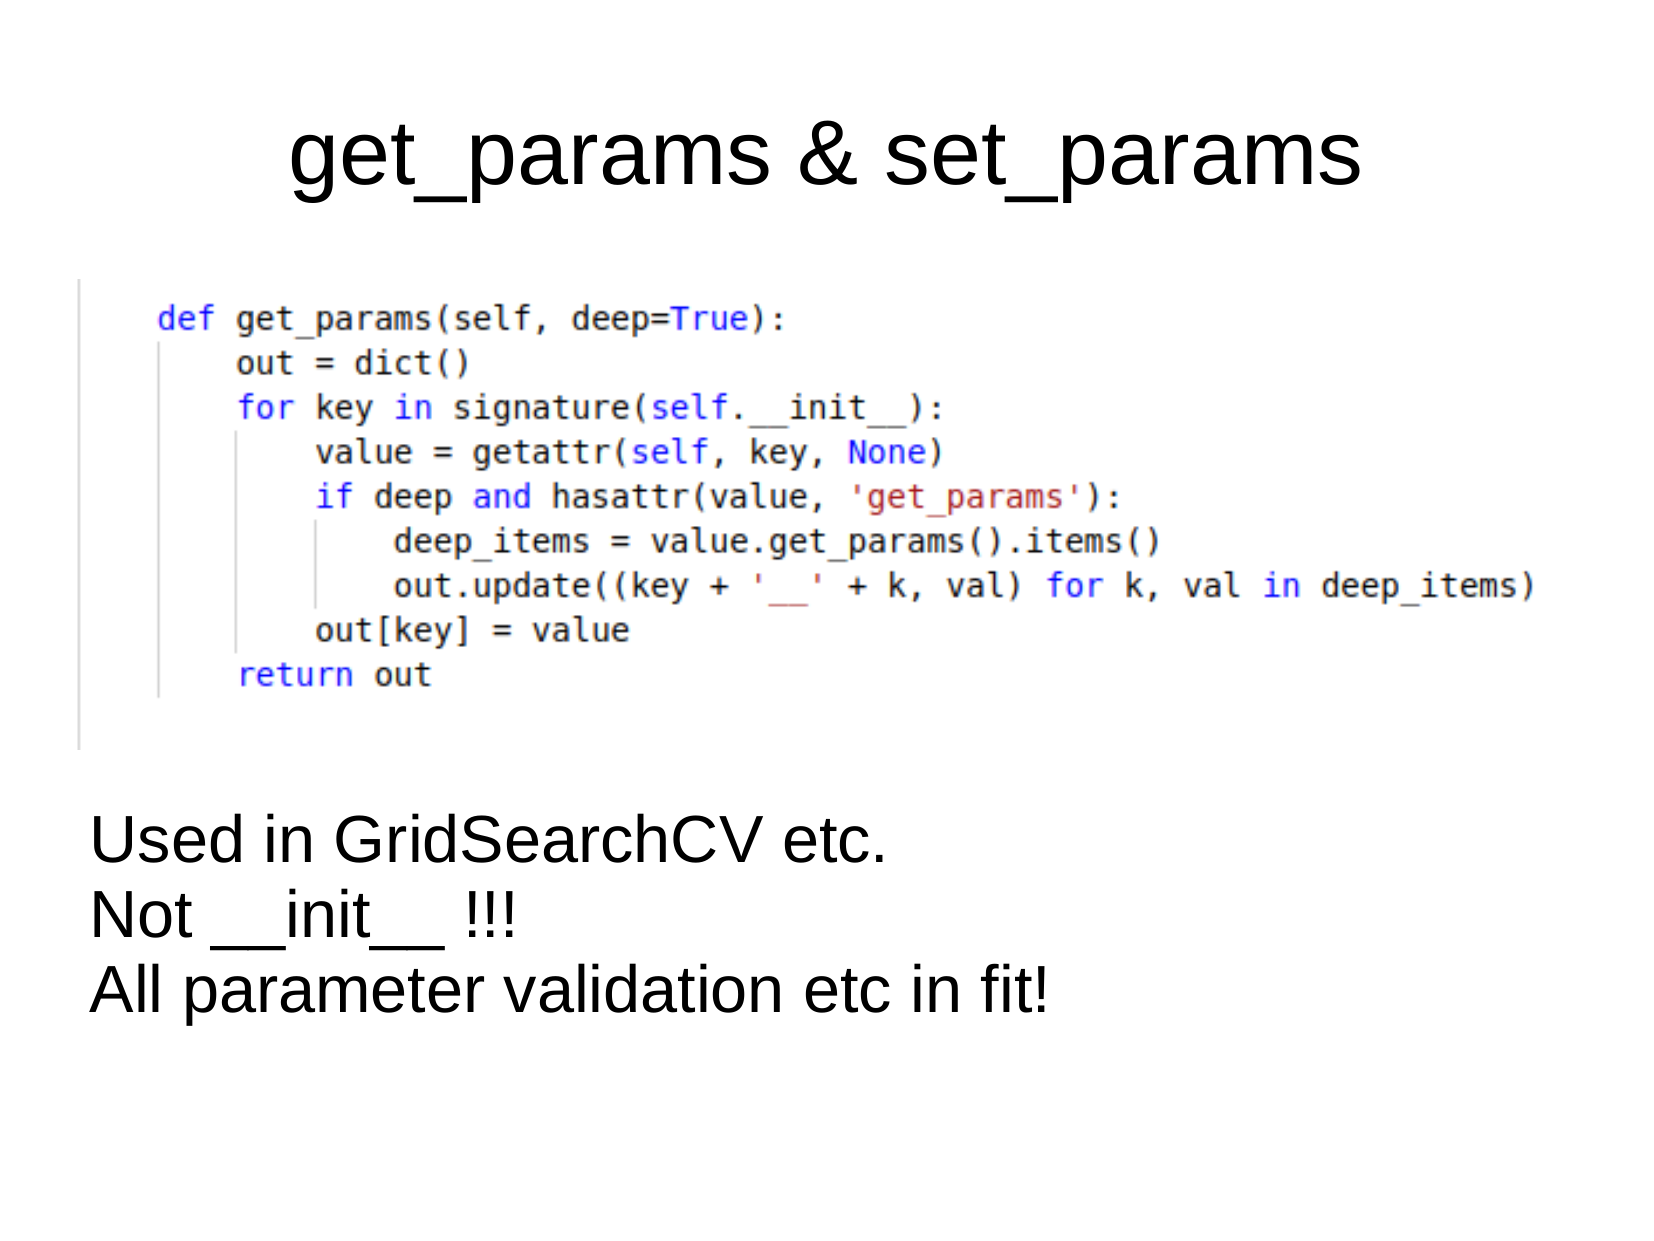

# get_params & set_params
Used in GridSearchCV etc.
Not __init__ !!!
All parameter validation etc in fit!